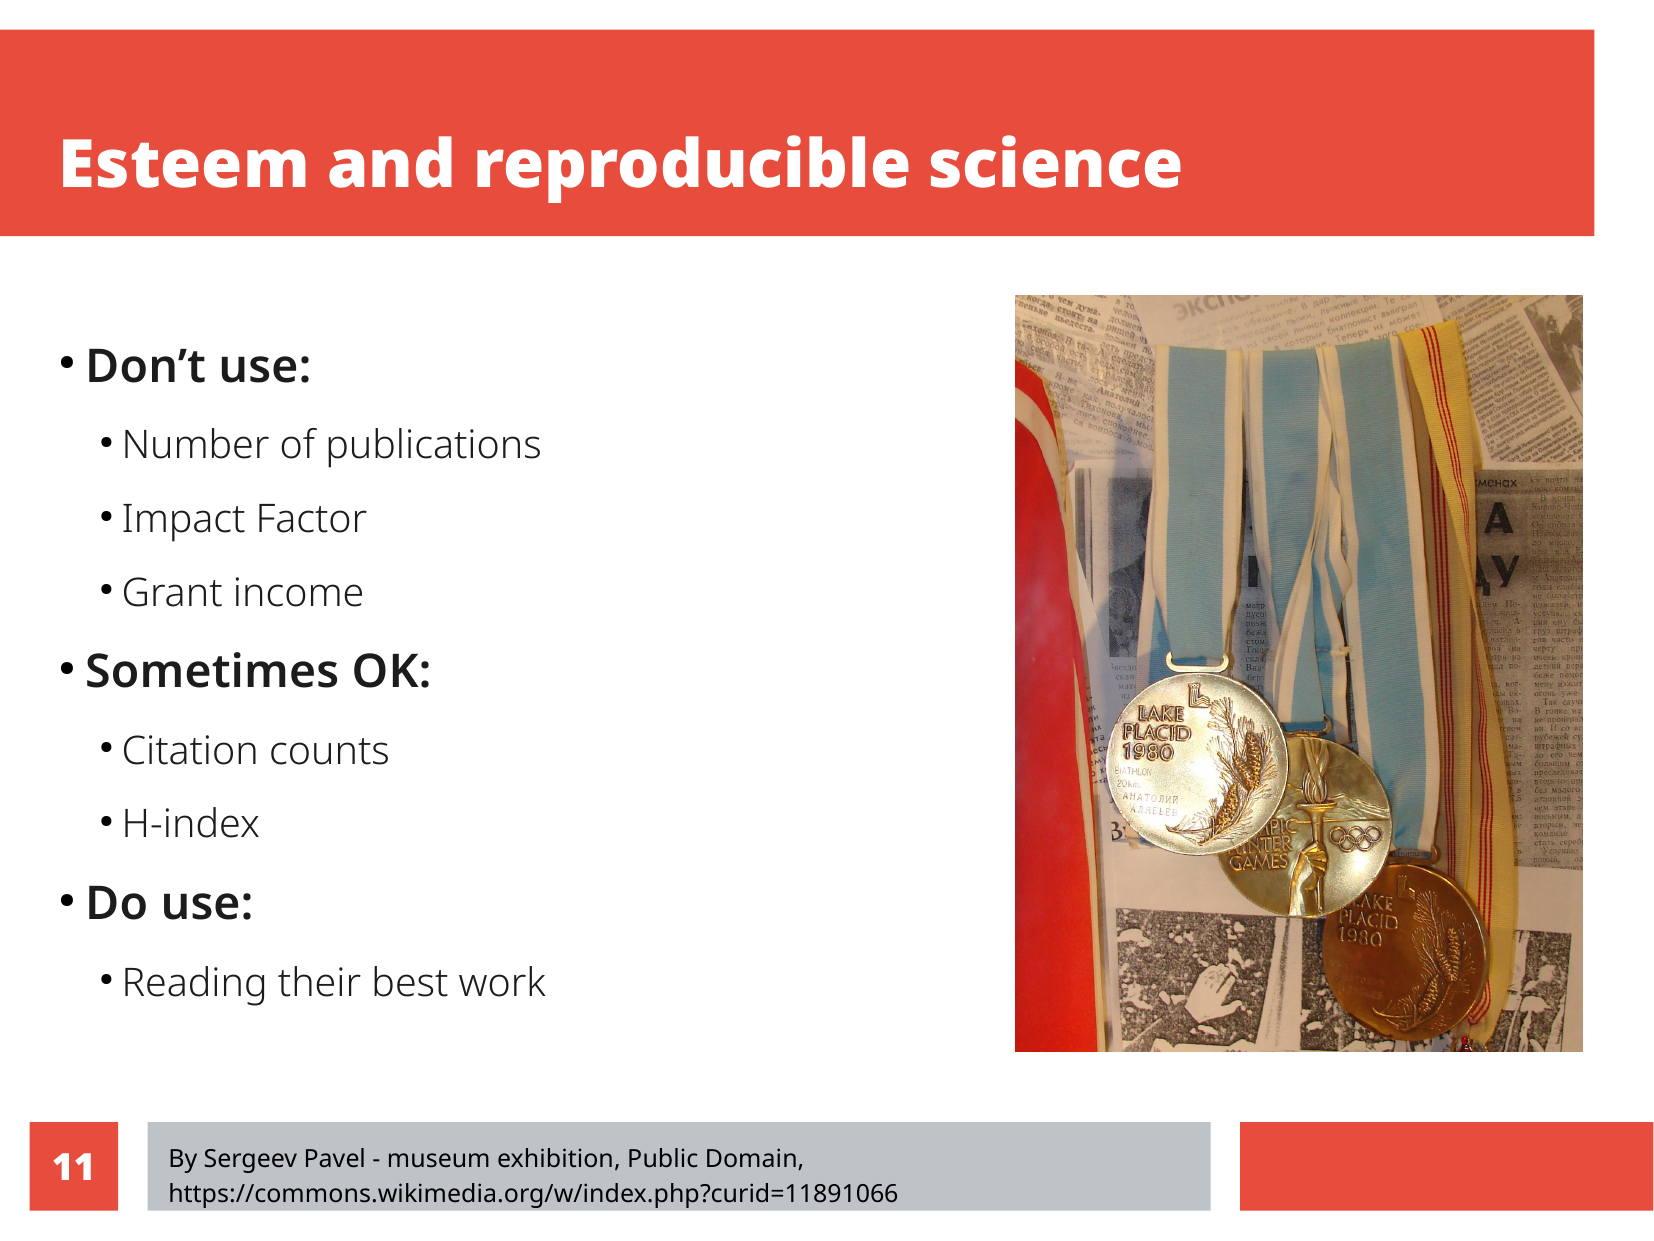

# Esteem and reproducible science
 Don’t use:
 Number of publications
 Impact Factor
 Grant income
 Sometimes OK:
 Citation counts
 H-index
 Do use:
 Reading their best work
11
By Sergeev Pavel - museum exhibition, Public Domain, https://commons.wikimedia.org/w/index.php?curid=11891066